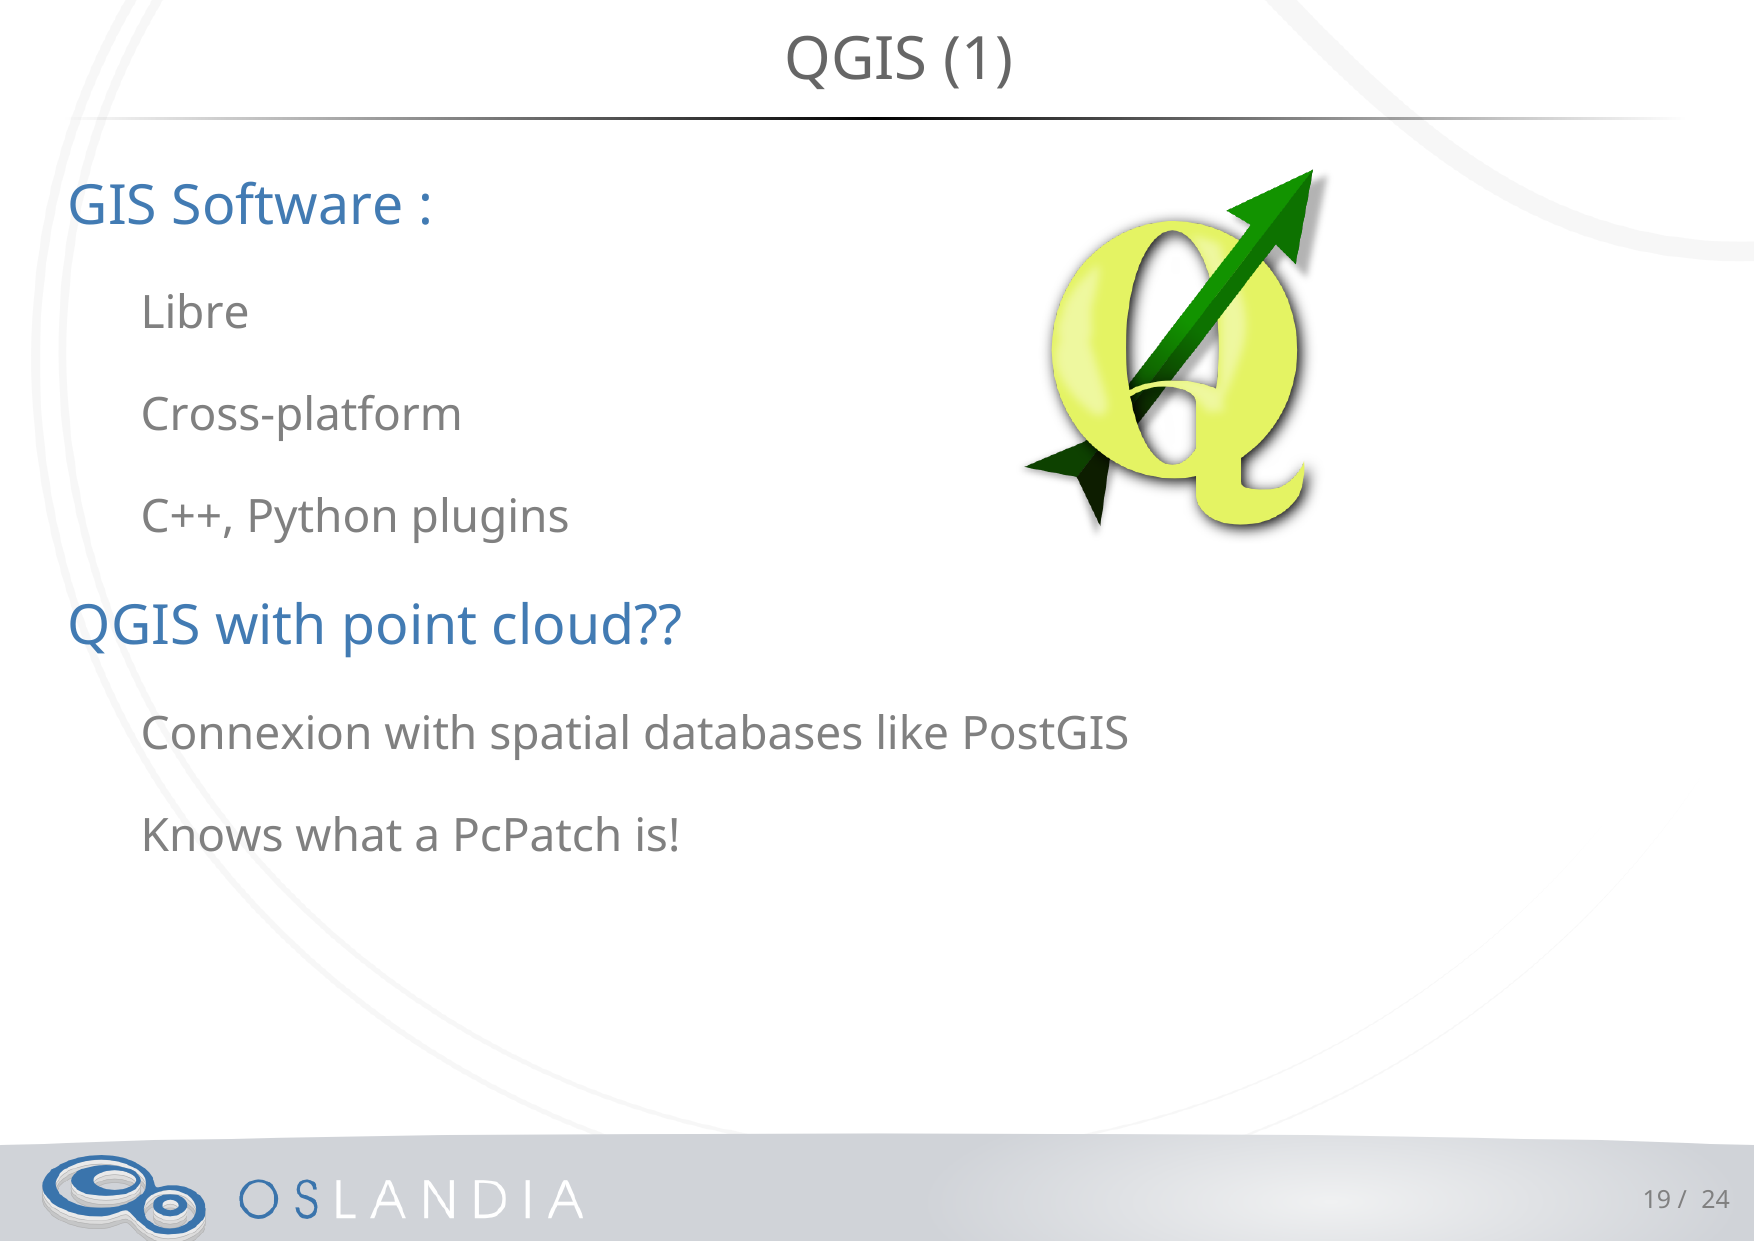

# QGIS (1)
GIS Software :
Libre
Cross-platform
C++, Python plugins
QGIS with point cloud??
Connexion with spatial databases like PostGIS
Knows what a PcPatch is!